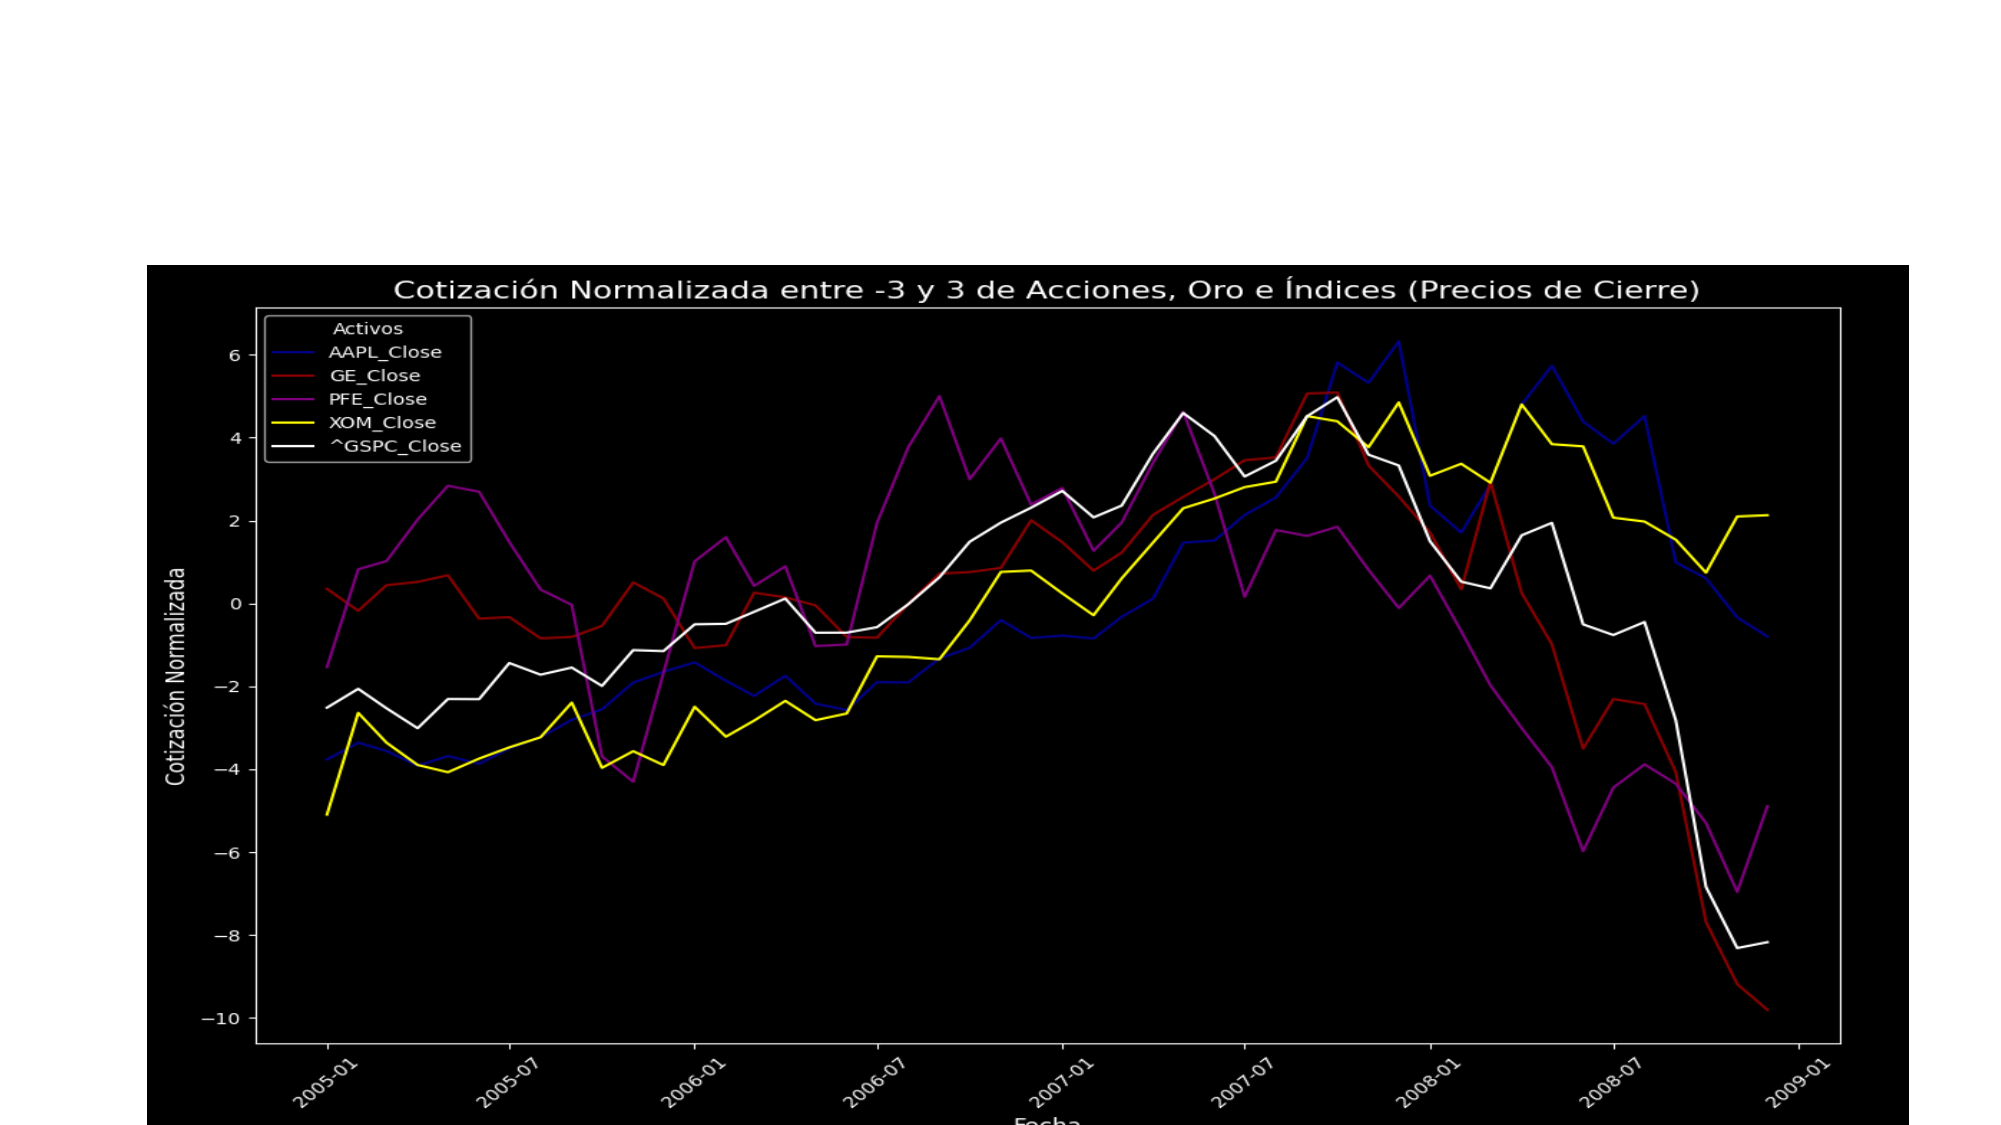

# Período de crisis a analizar:
La burbuja inmobiliaria, que tuvo lugar entre 2007-2009 y que derivo en una crisis de deuda a nivel mundial entre 2010-2013.